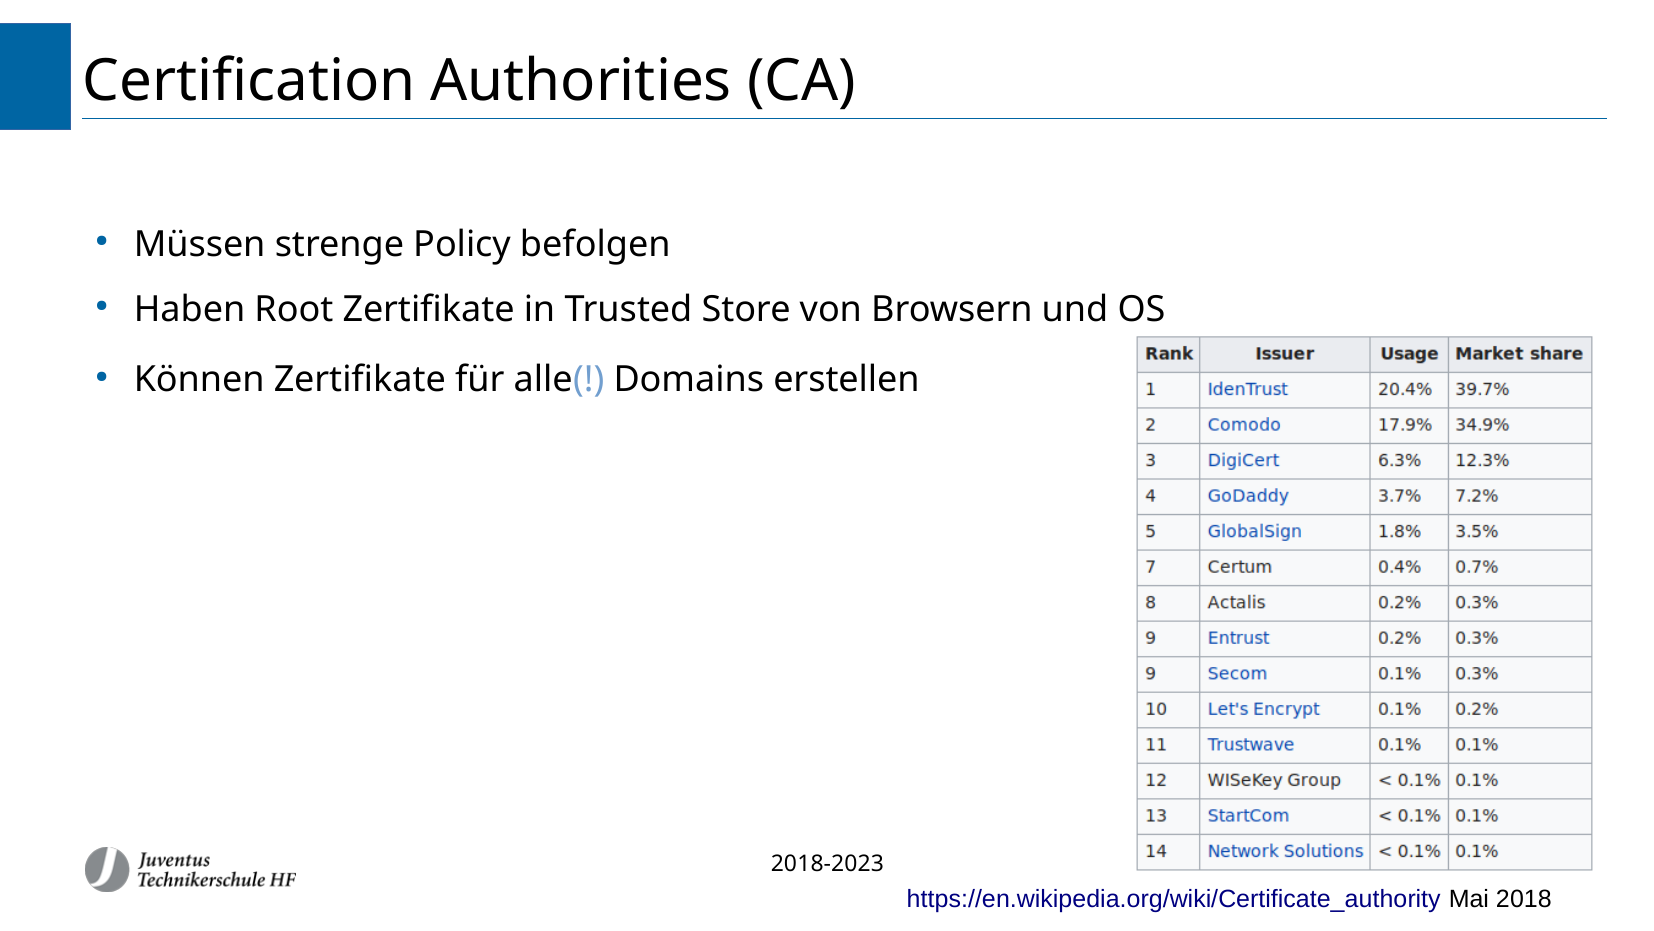

# Certification Authorities (CA)
Müssen strenge Policy befolgen
Haben Root Zertifikate in Trusted Store von Browsern und OS
Können Zertifikate für alle(!) Domains erstellen
2018-2023
30
https://en.wikipedia.org/wiki/Certificate_authority Mai 2018